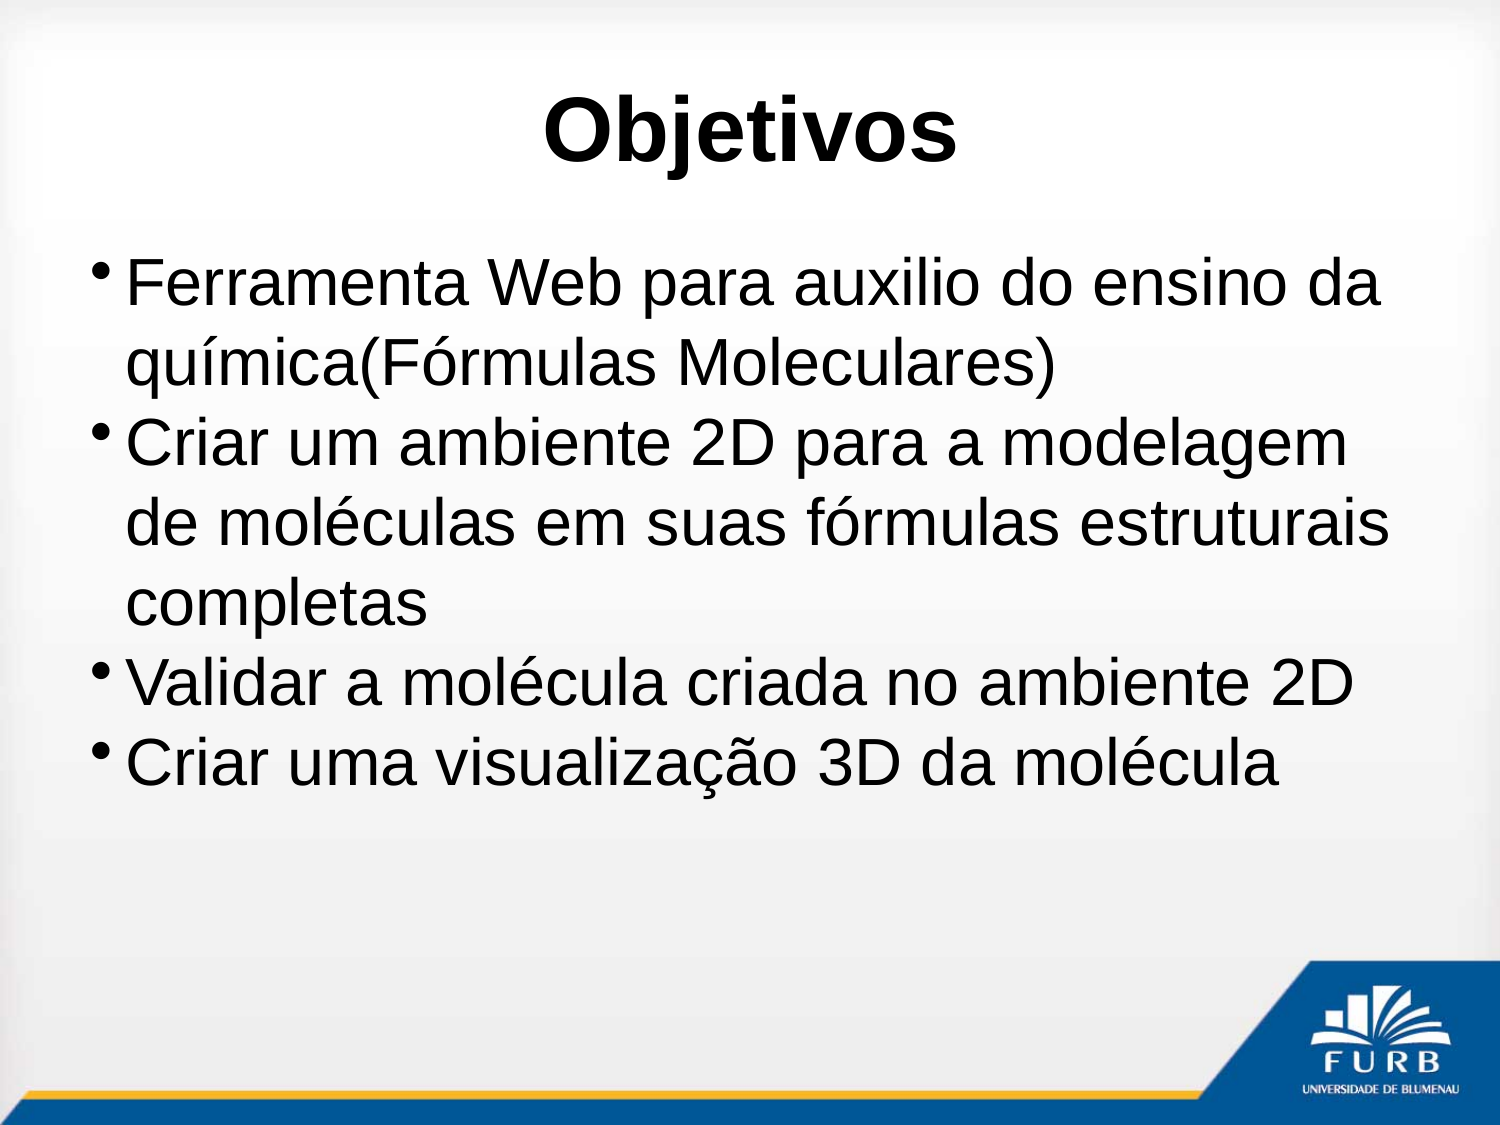

Objetivos
Ferramenta Web para auxilio do ensino da química(Fórmulas Moleculares)
Criar um ambiente 2D para a modelagem de moléculas em suas fórmulas estruturais completas
Validar a molécula criada no ambiente 2D
Criar uma visualização 3D da molécula